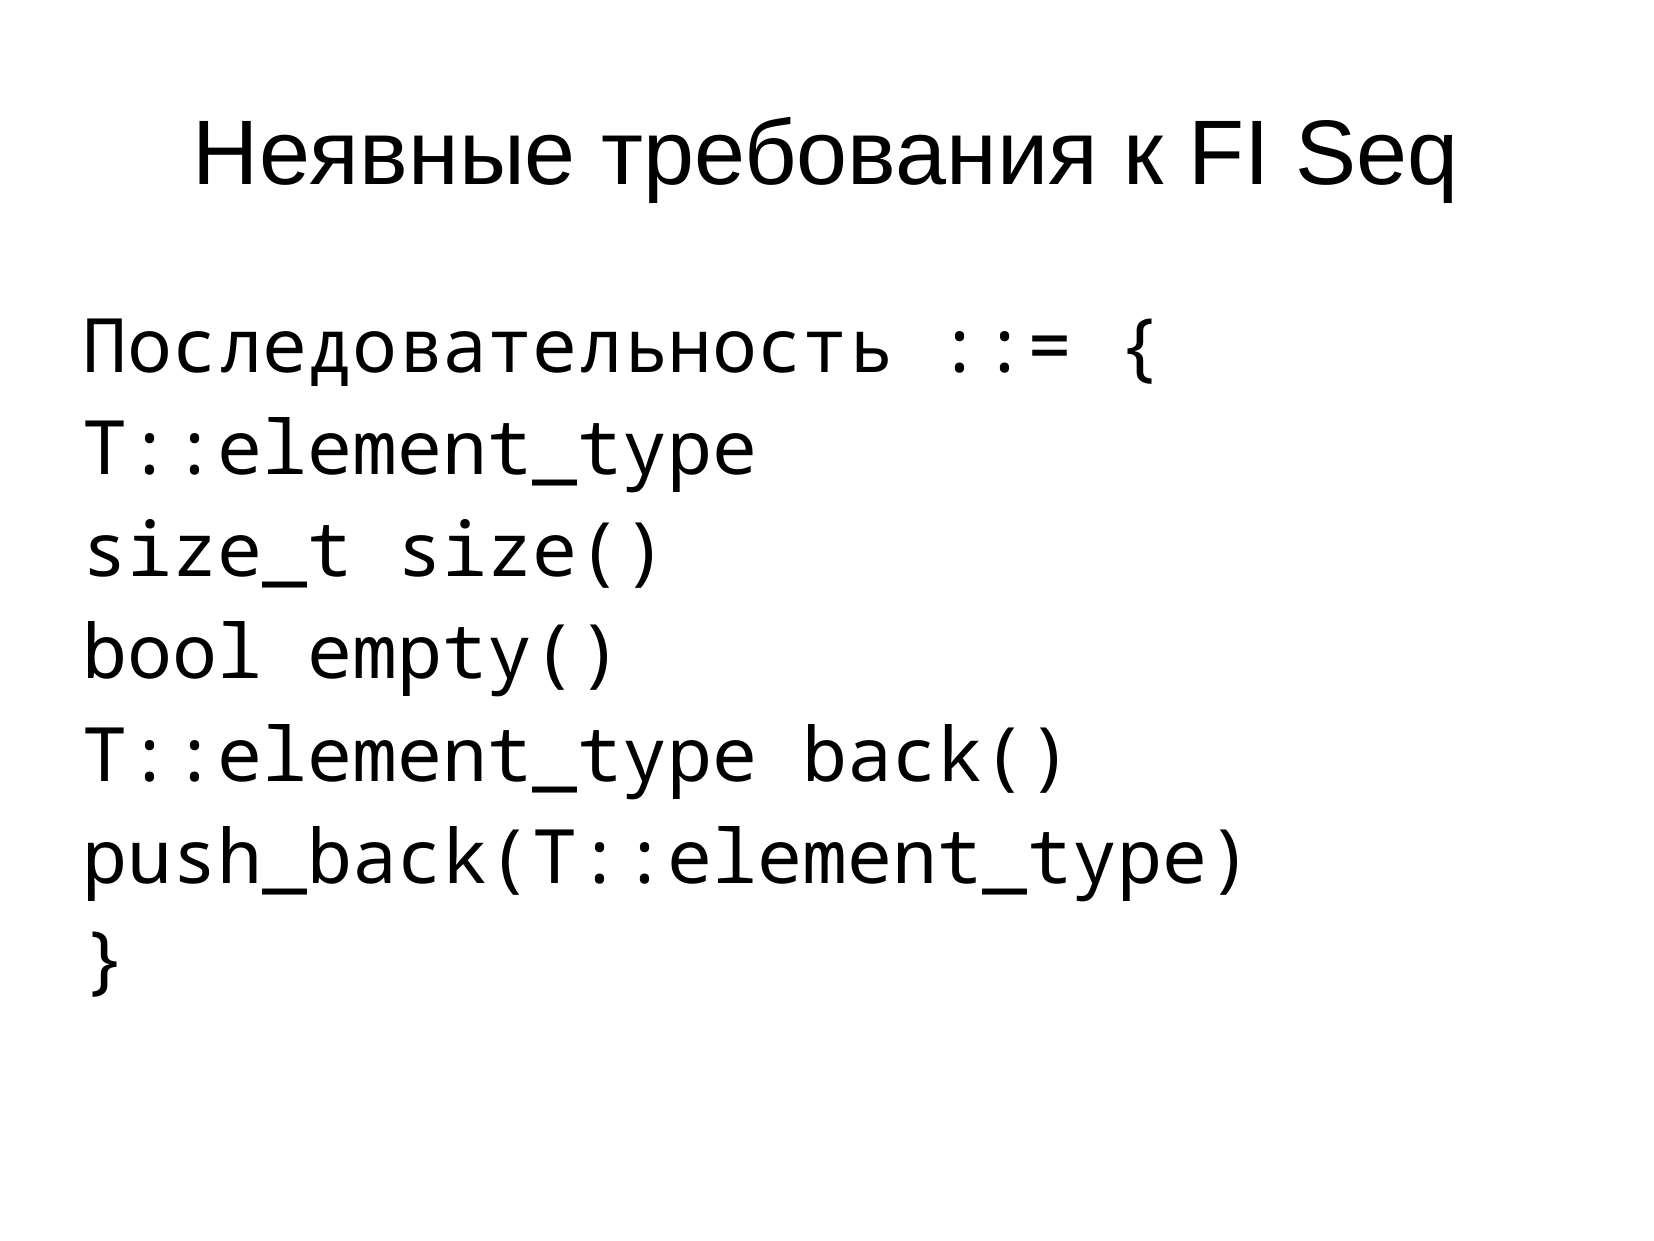

# Неявные требования к FI Seq
Последовательность ::= {
T::element_type
size_t size()
bool empty()
T::element_type back()
push_back(T::element_type)
}